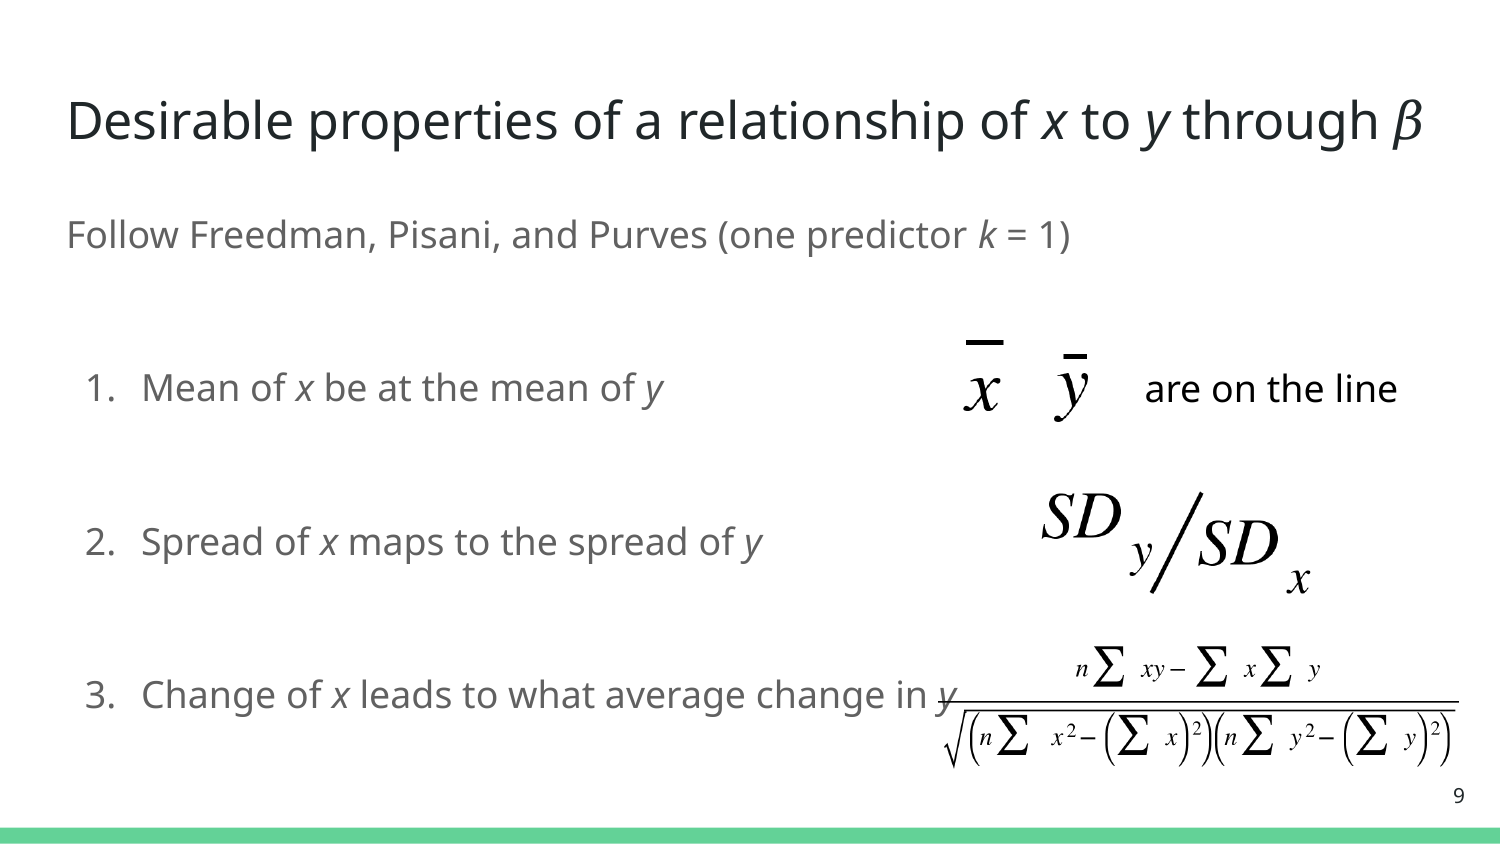

# Desirable properties of a relationship of x to y through 𝛽
Follow Freedman, Pisani, and Purves (one predictor k = 1)
Mean of x be at the mean of y
Spread of x maps to the spread of y
Change of x leads to what average change in y
are on the line